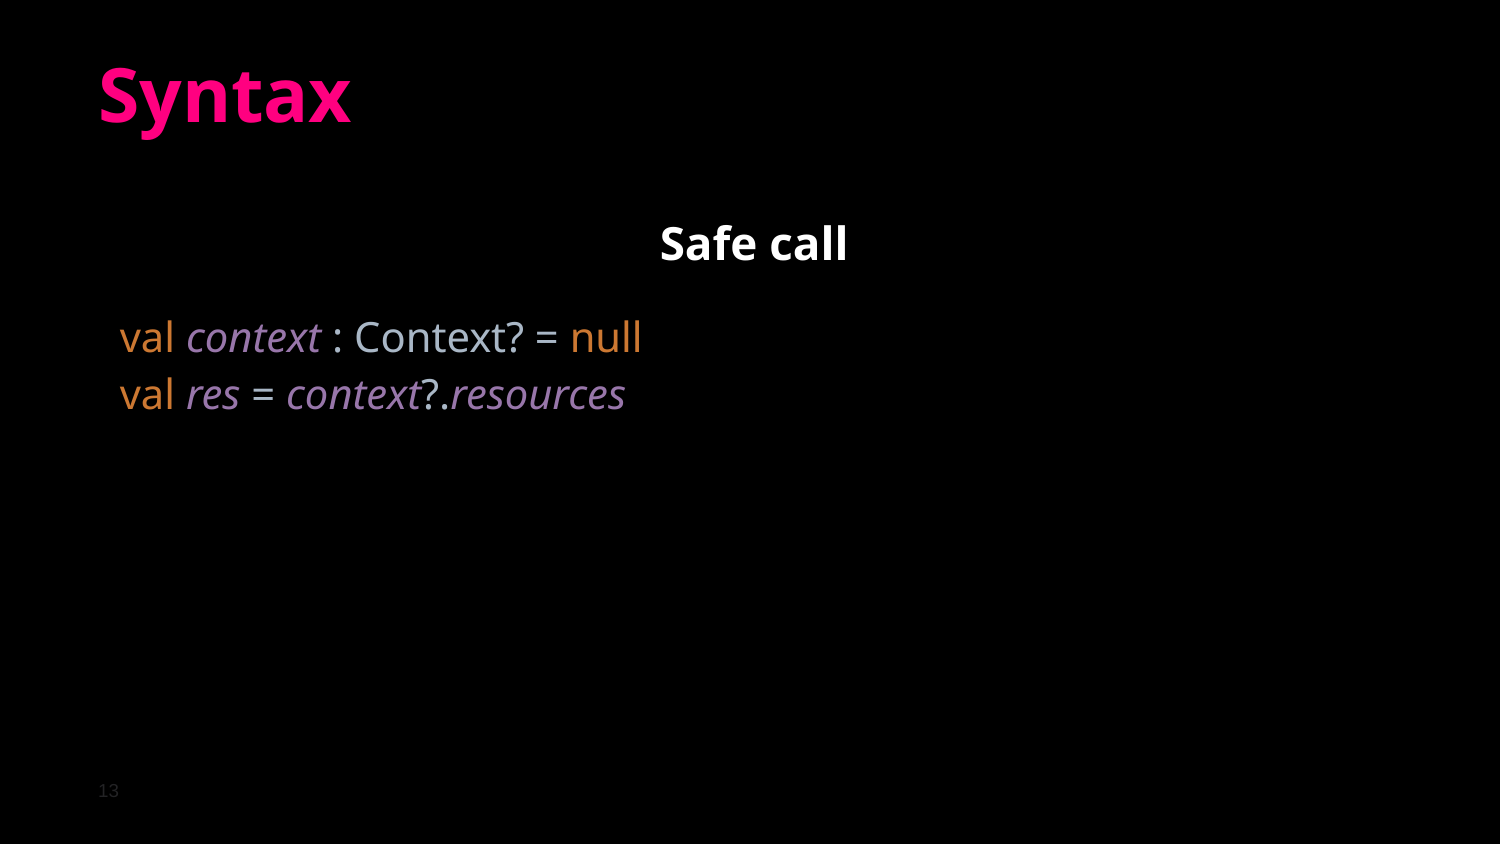

# Syntax
Safe call
val context : Context? = null
val res = context?.resources